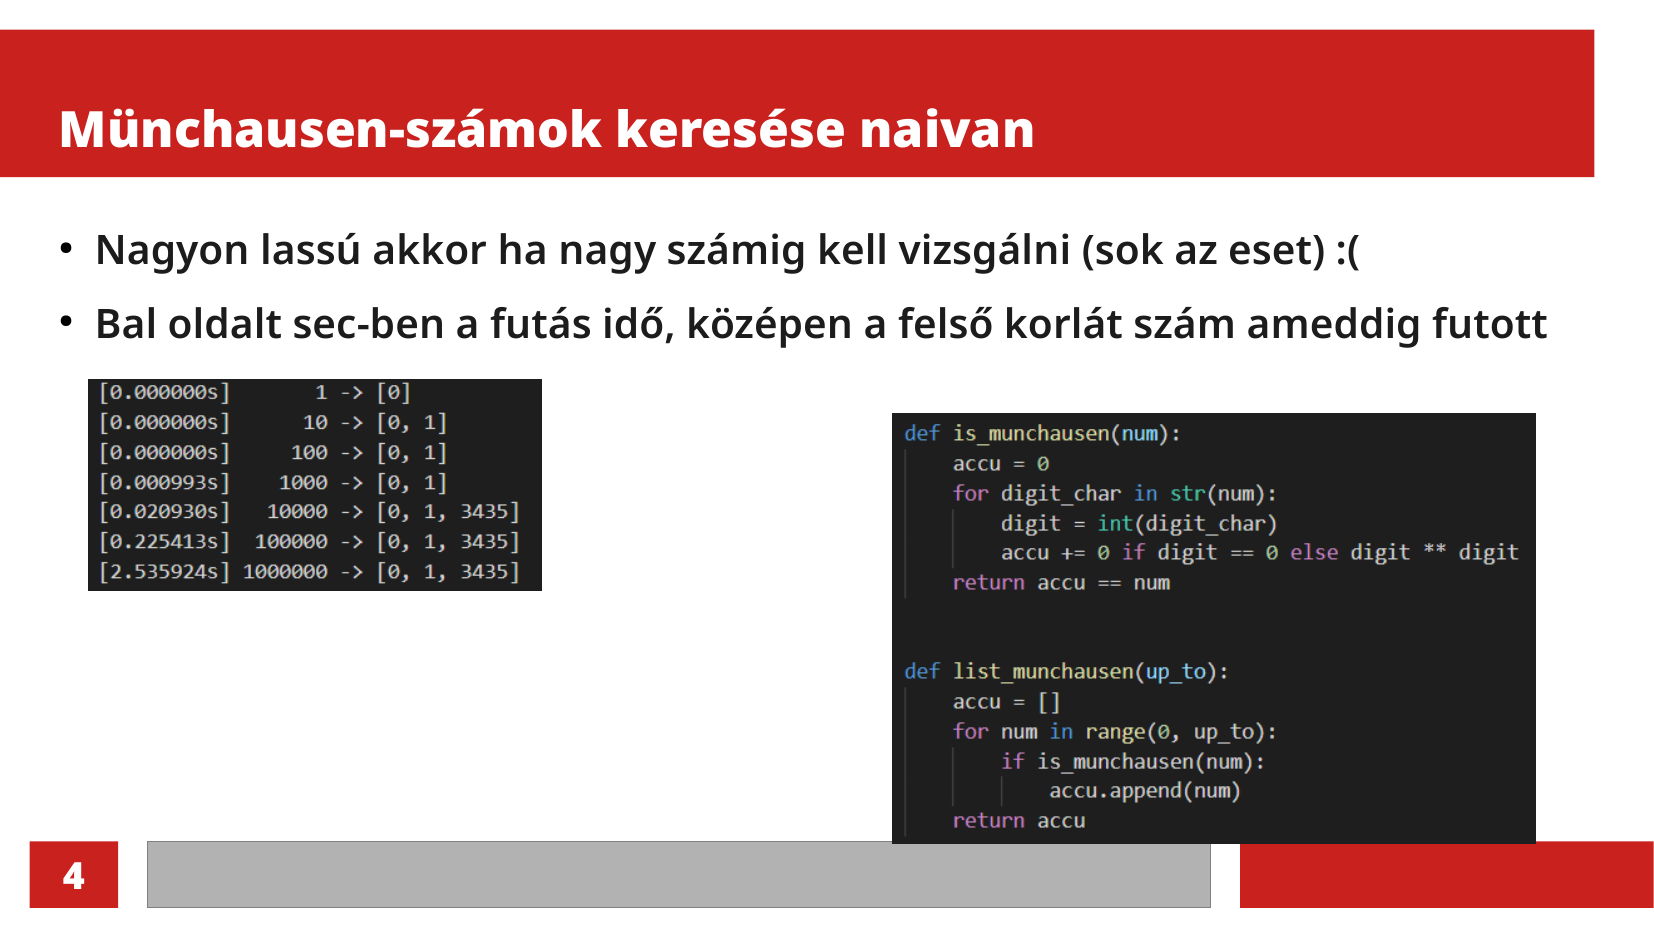

# Münchausen-számok keresése naivan
Nagyon lassú akkor ha nagy számig kell vizsgálni (sok az eset) :(
Bal oldalt sec-ben a futás idő, középen a felső korlát szám ameddig futott
4